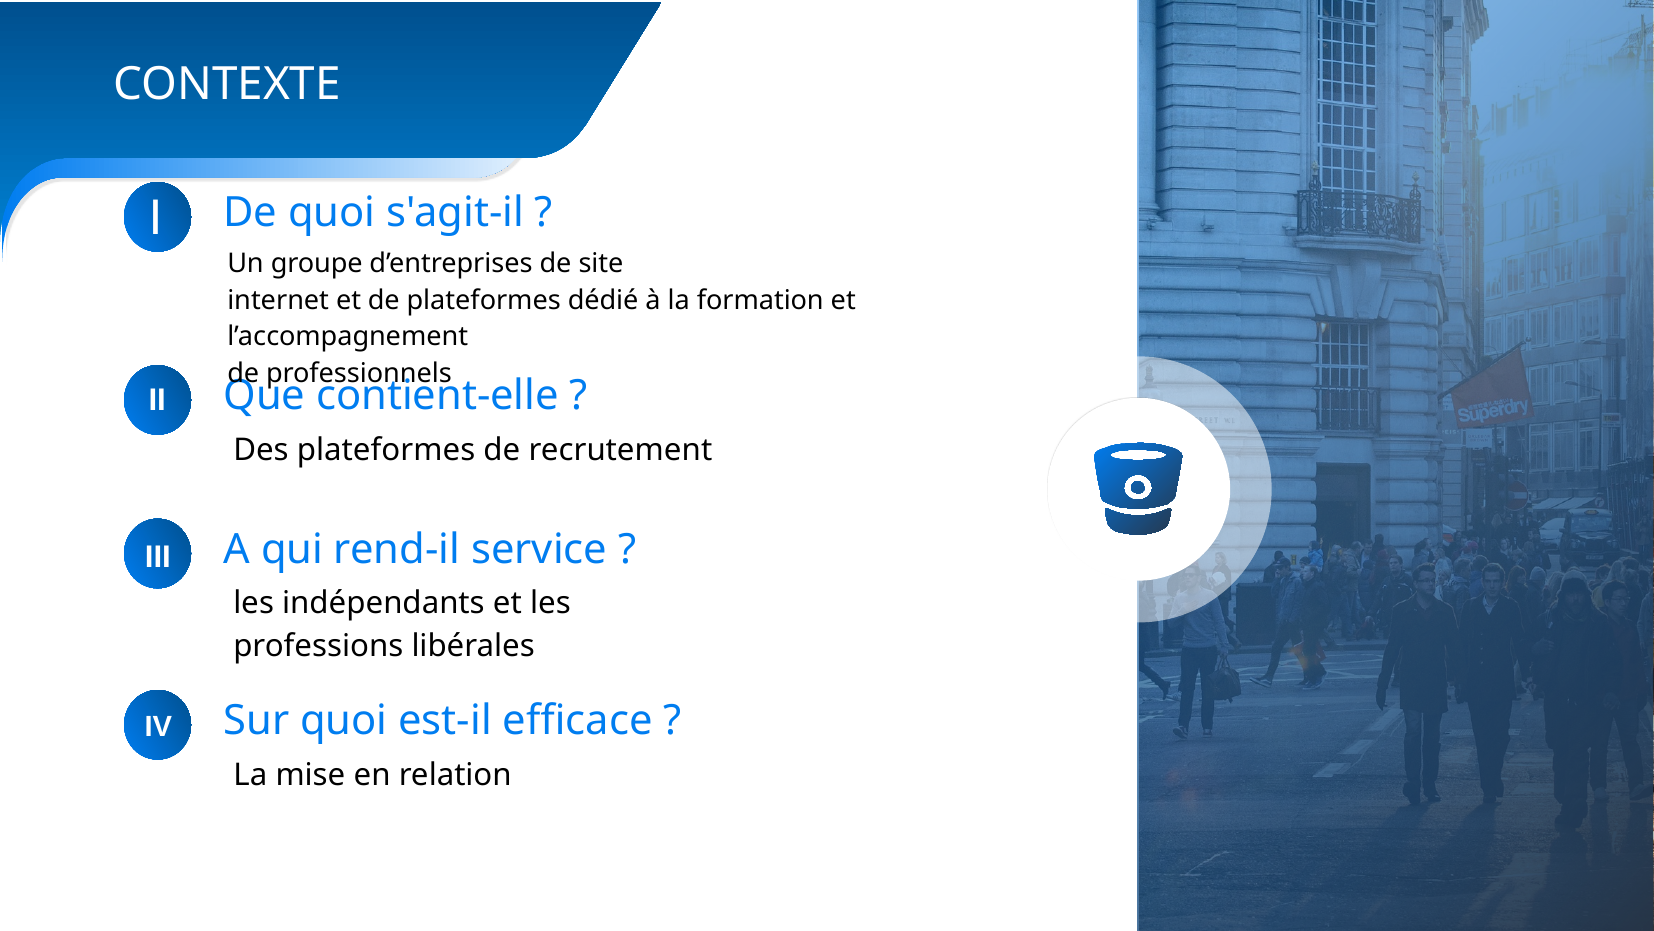

CONTEXTE
De quoi s'agit-il ?
I
Un groupe d’entreprises de site
internet et de plateformes dédié à la formation et l’accompagnement
de professionnels
Que contient-elle ?
II
Des plateformes de recrutement
A qui rend-il service ?
III
les indépendants et les
professions libérales
Sur quoi est-il efficace ?
IV
La mise en relation